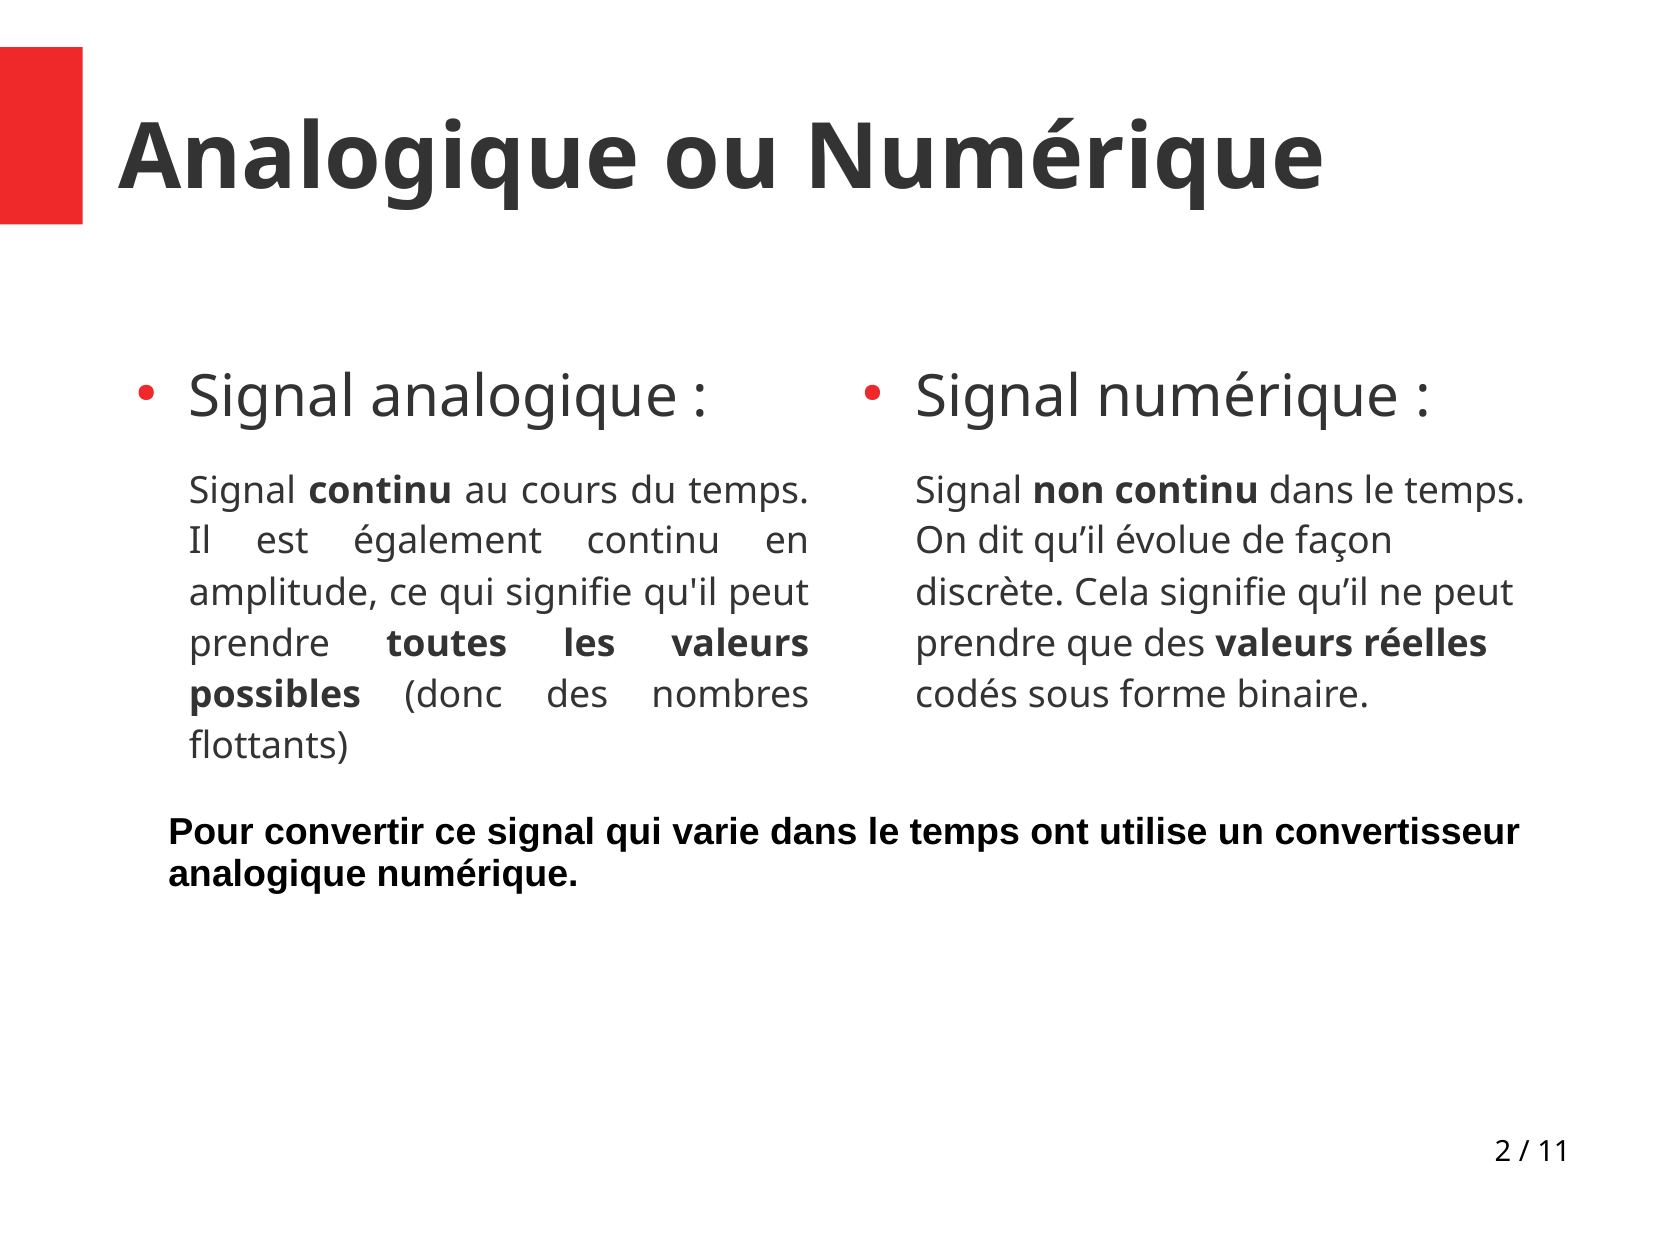

# Analogique ou Numérique
Signal analogique :
Signal continu au cours du temps. Il est également continu en amplitude, ce qui signifie qu'il peut prendre toutes les valeurs possibles (donc des nombres flottants)
Signal numérique :
Signal non continu dans le temps. On dit qu’il évolue de façon discrète. Cela signifie qu’il ne peut prendre que des valeurs réelles codés sous forme binaire.
Pour convertir ce signal qui varie dans le temps ont utilise un convertisseur analogique numérique.
2